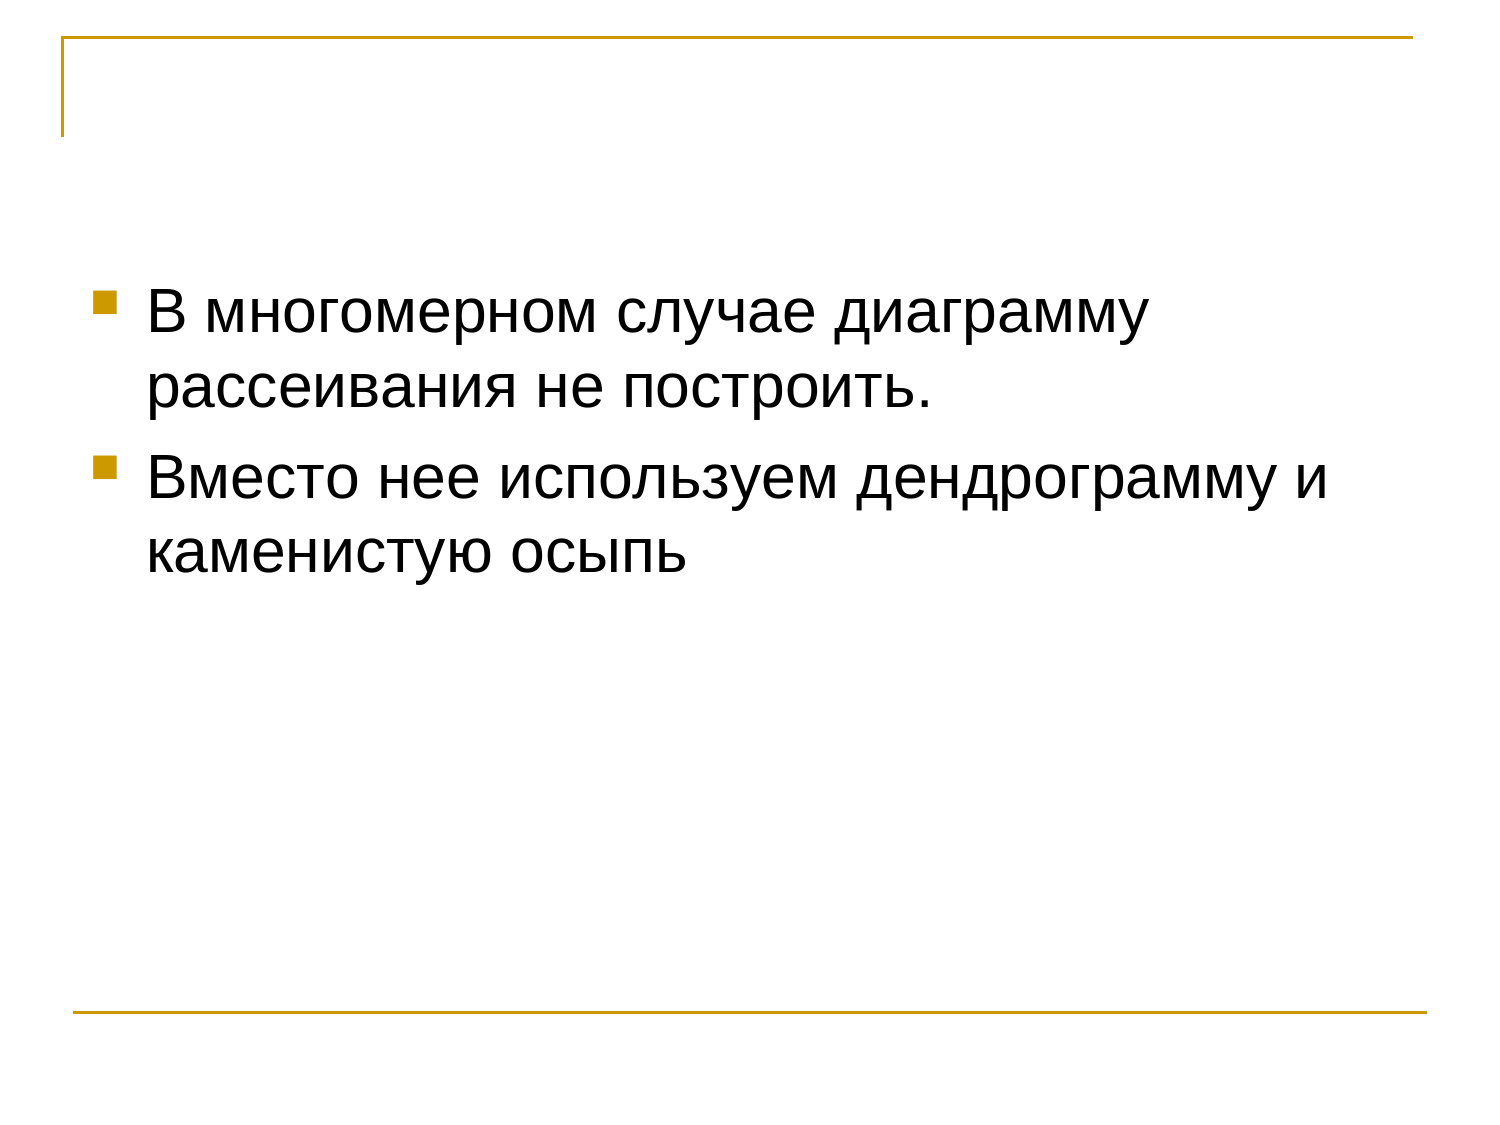

#
В многомерном случае диаграмму рассеивания не построить.
Вместо нее используем дендрограмму и каменистую осыпь